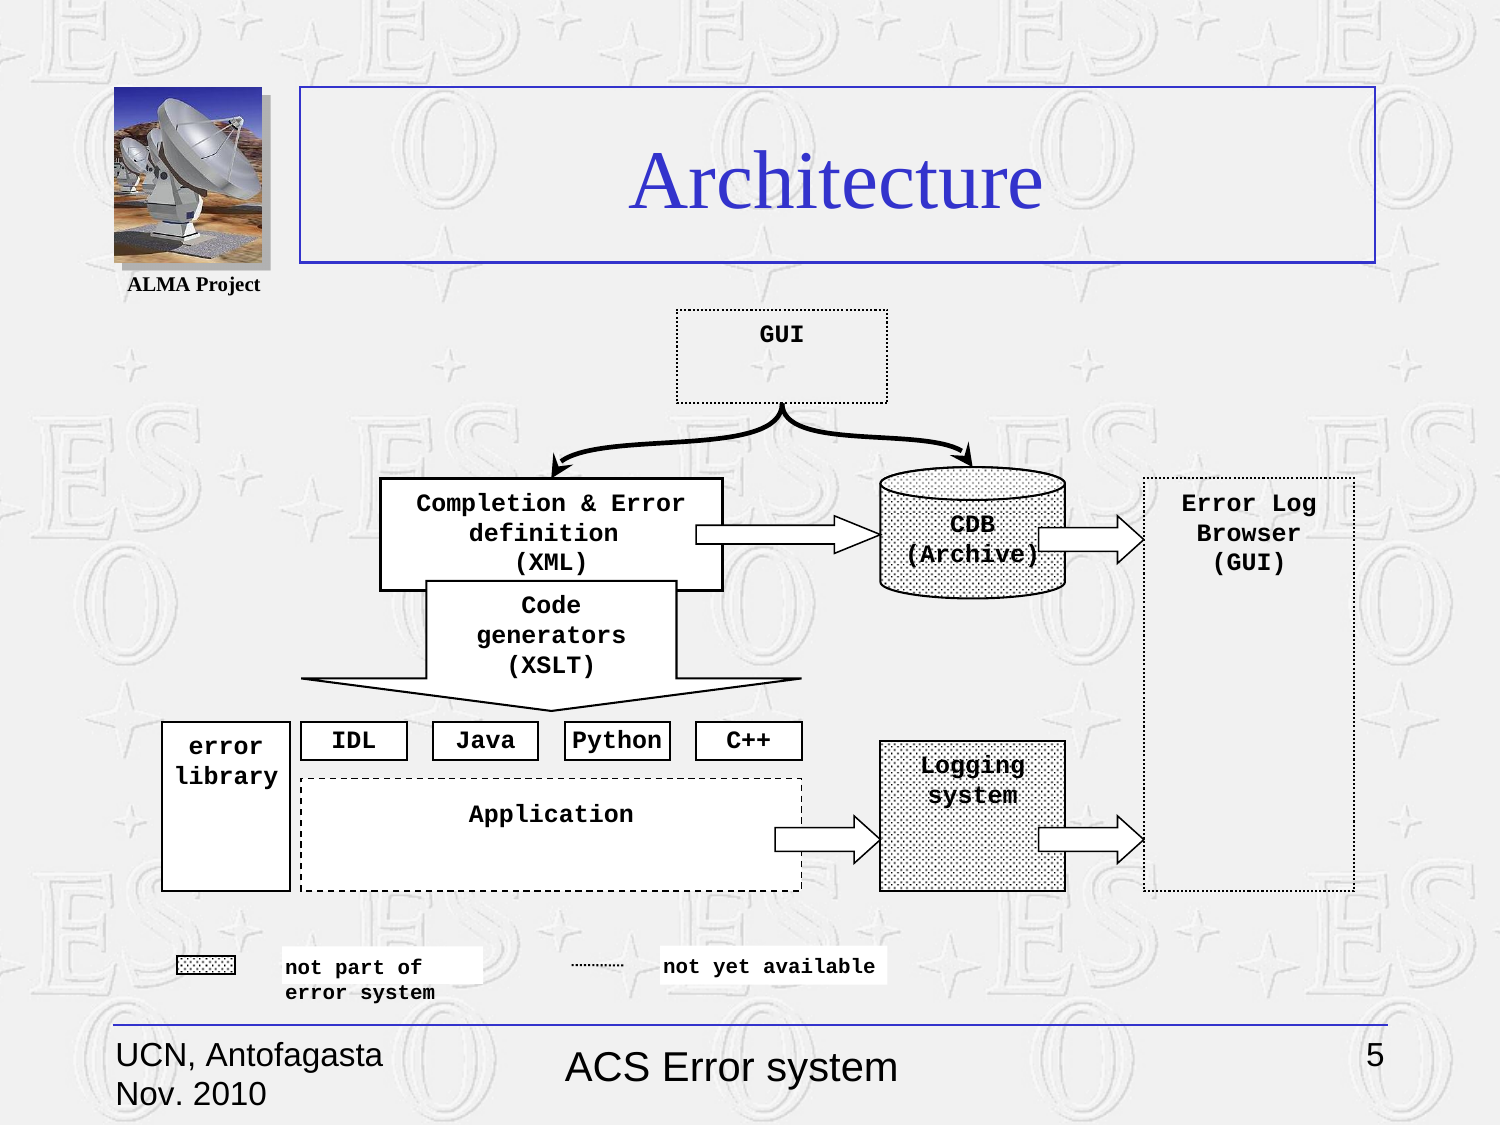

# Architecture
GUI
CDB
(Archive)
Completion & Error
definition
(XML)
Error Log Browser
(GUI)
Code generators (XSLT)
error library
IDL
Java
Python
C++
Logging system
Application
not yet available
not part of error system
5